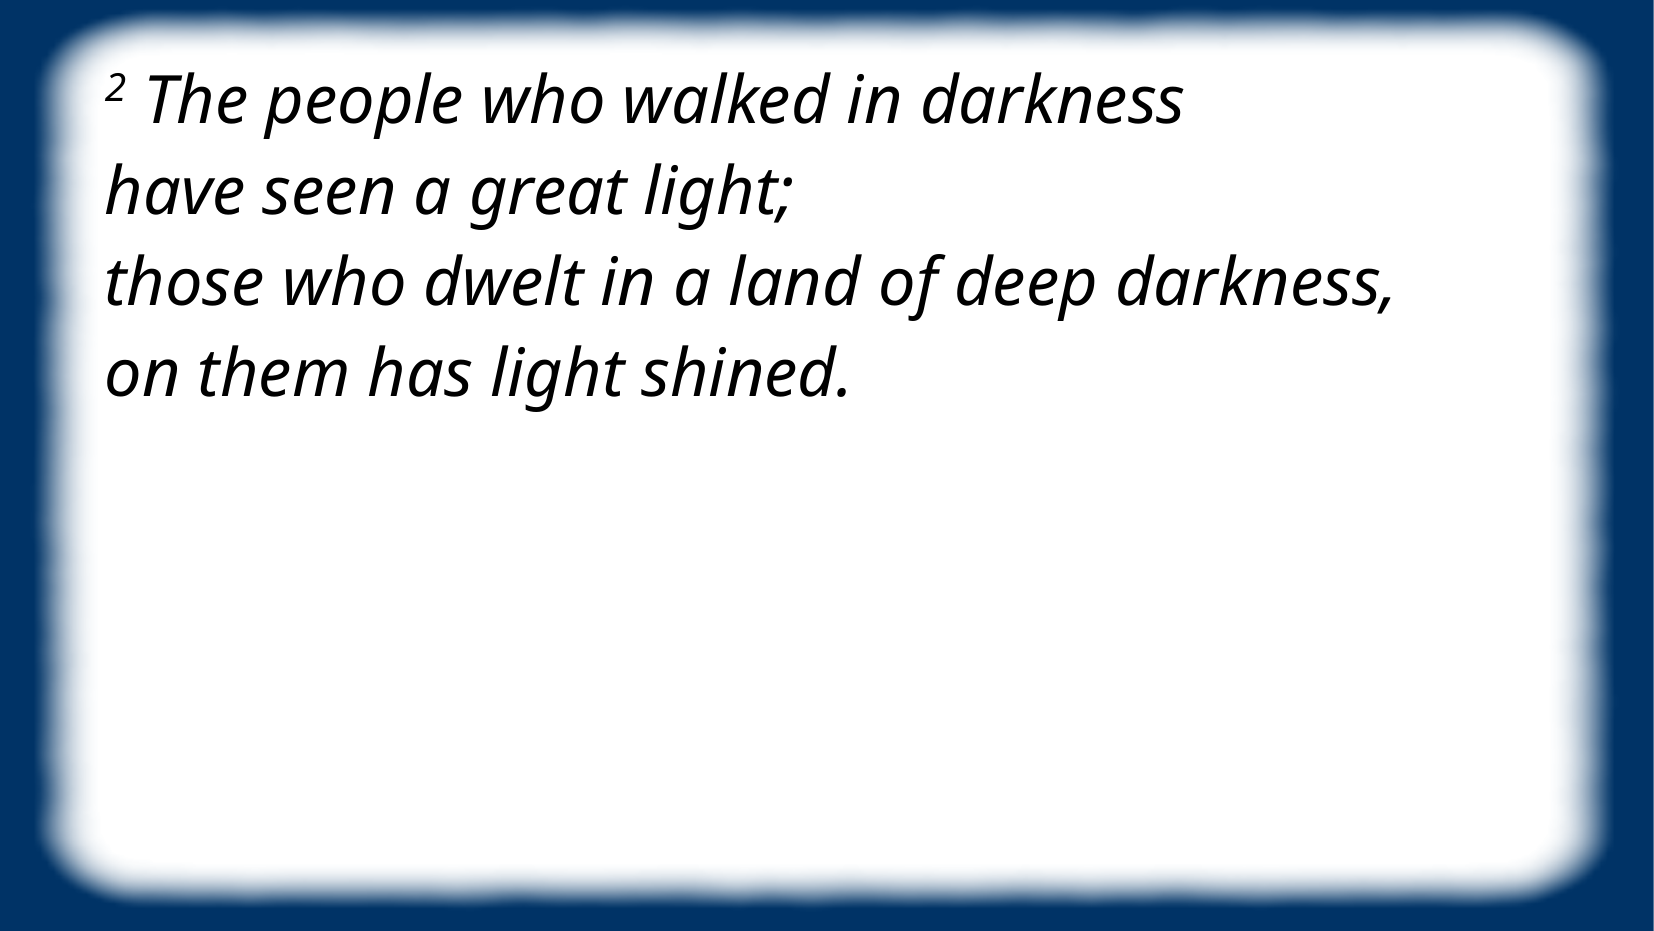

2 The people who walked in darkness
have seen a great light;
those who dwelt in a land of deep darkness,
on them has light shined.